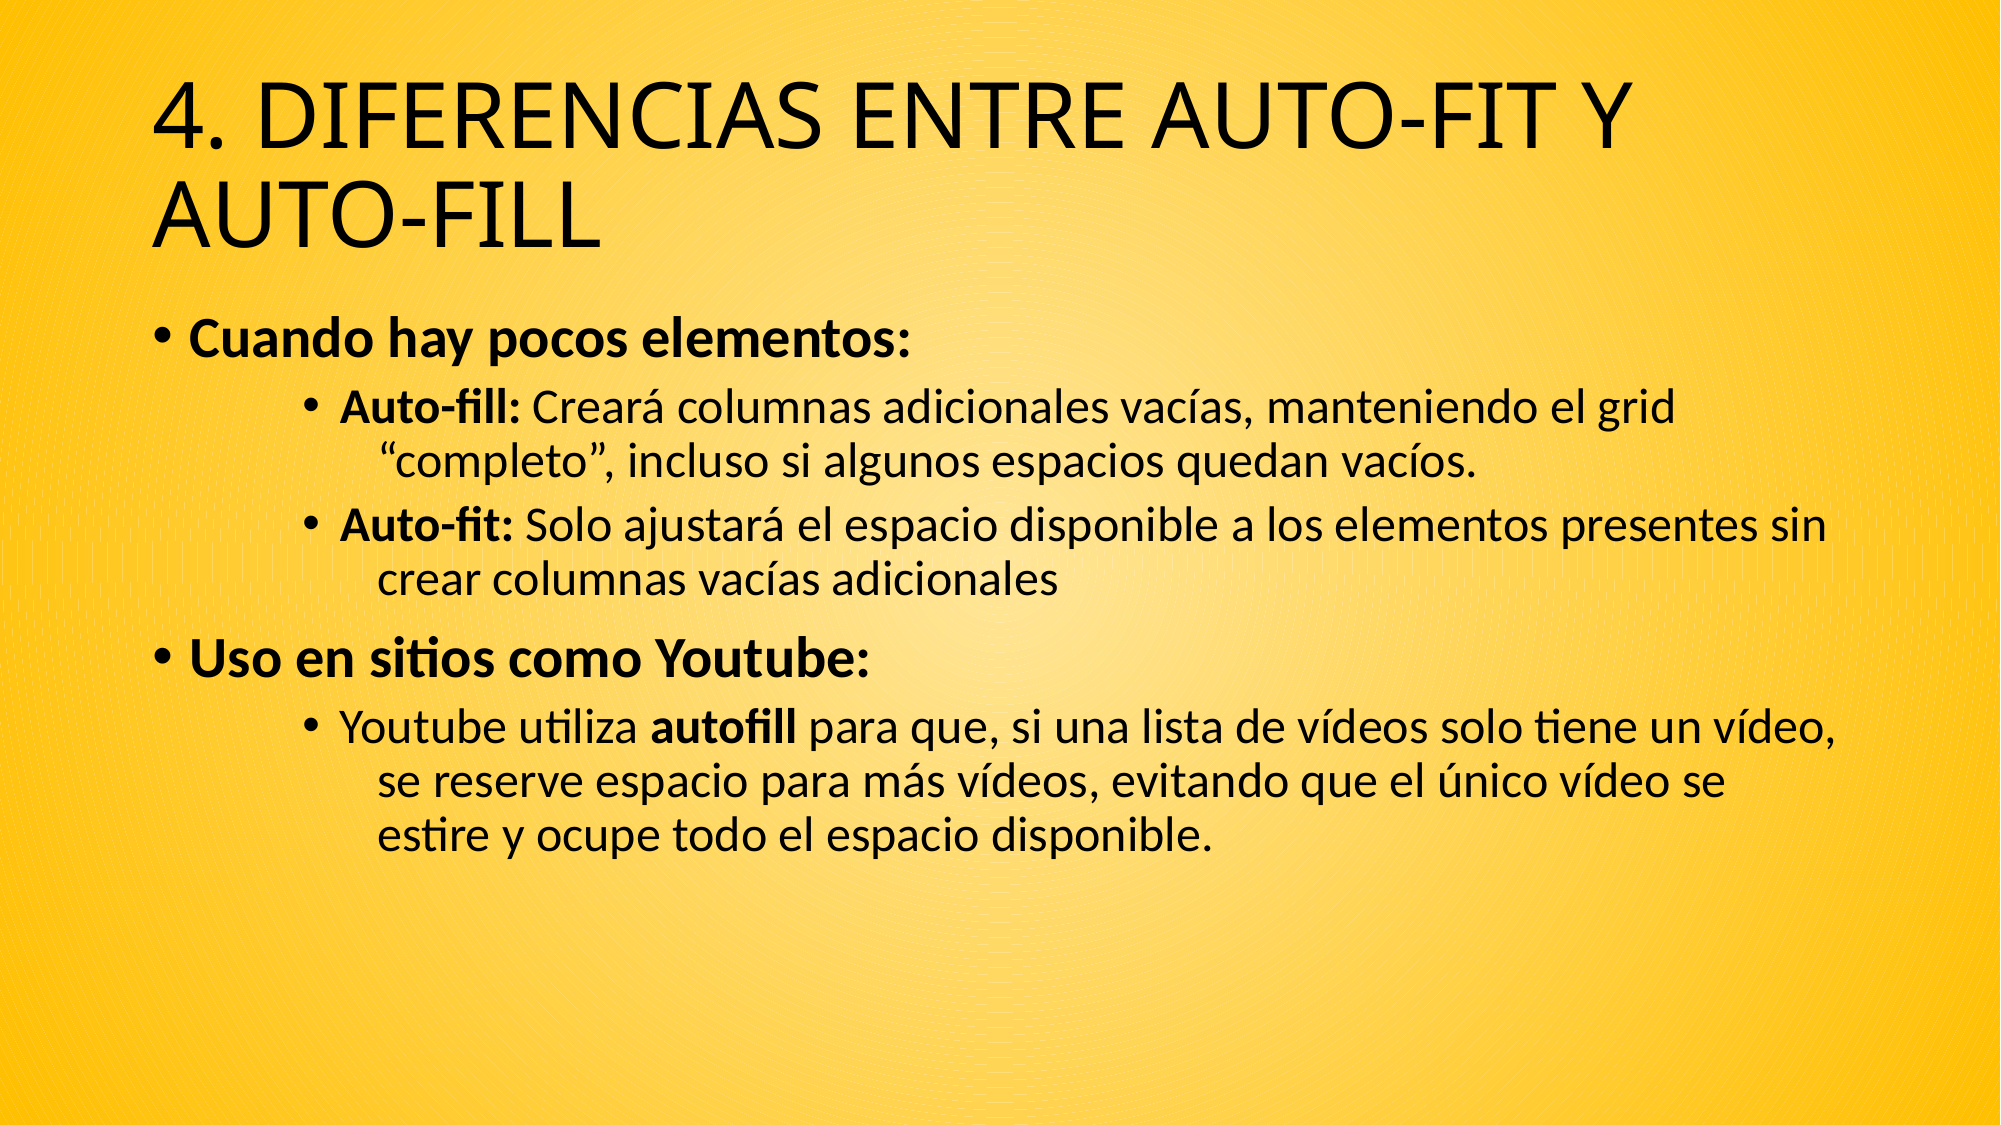

# 4. DIFERENCIAS ENTRE AUTO-FIT Y AUTO-FILL
Cuando hay pocos elementos:
Auto-fill: Creará columnas adicionales vacías, manteniendo el grid “completo”, incluso si algunos espacios quedan vacíos.
Auto-fit: Solo ajustará el espacio disponible a los elementos presentes sin crear columnas vacías adicionales
Uso en sitios como Youtube:
Youtube utiliza autofill para que, si una lista de vídeos solo tiene un vídeo, se reserve espacio para más vídeos, evitando que el único vídeo se estire y ocupe todo el espacio disponible.